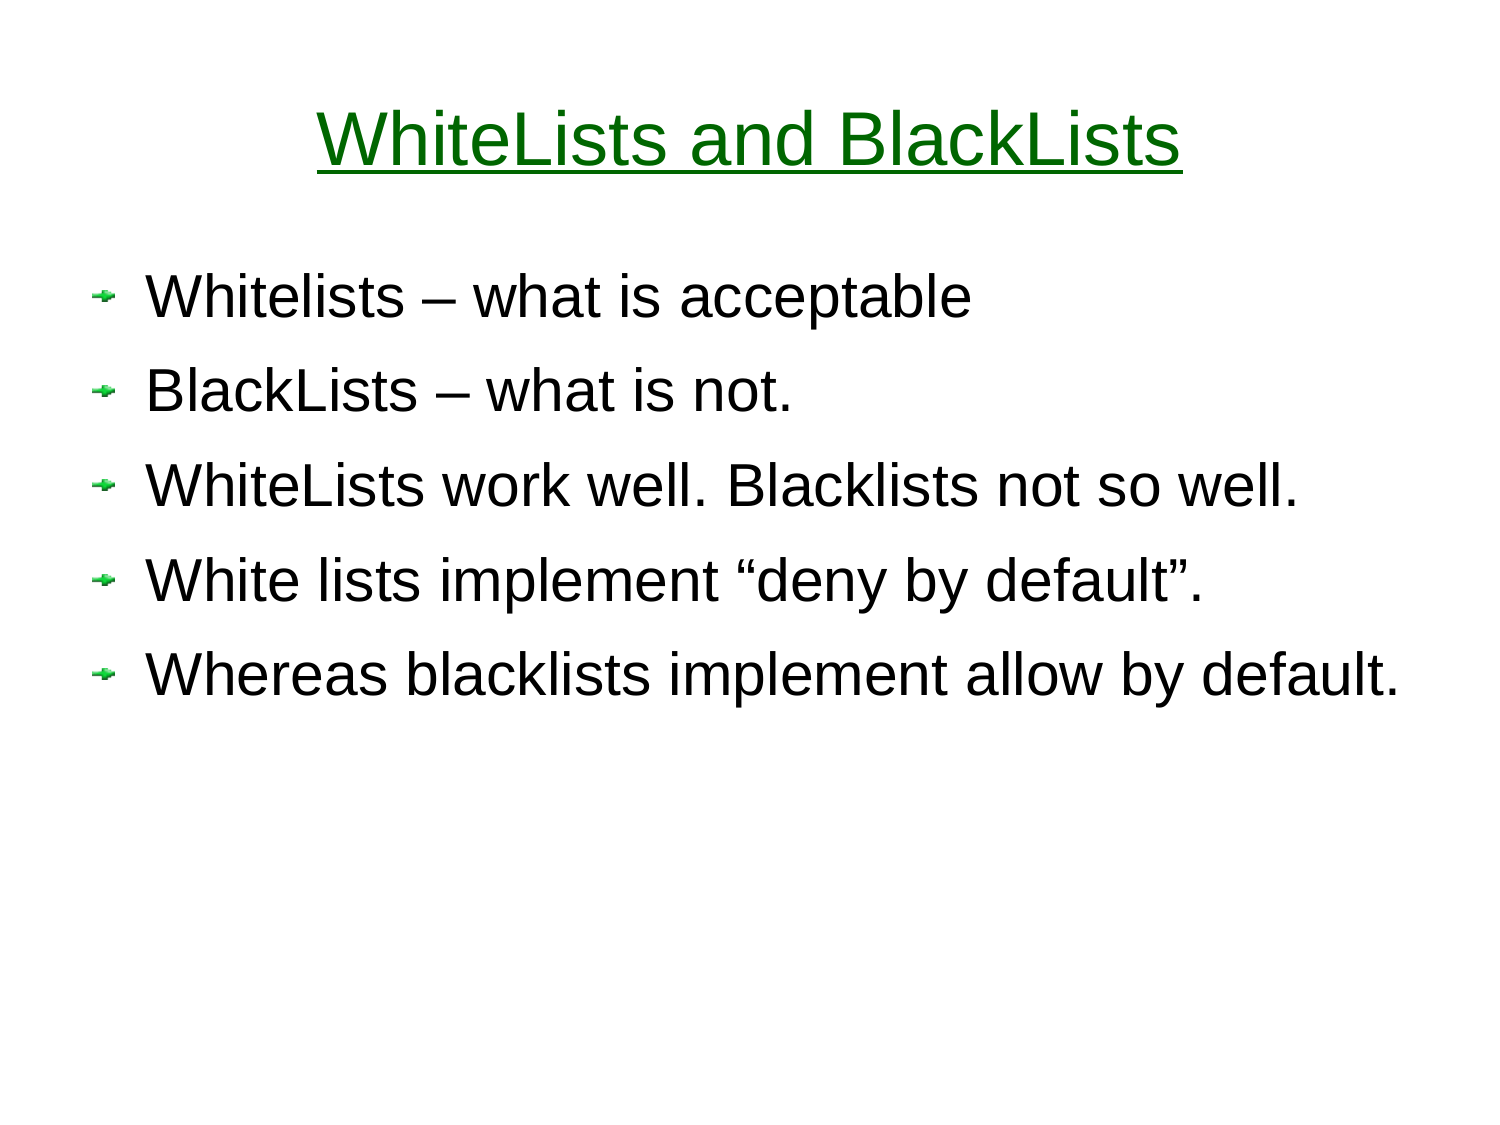

# WhiteLists and BlackLists
Whitelists – what is acceptable
BlackLists – what is not.
WhiteLists work well. Blacklists not so well.
White lists implement “deny by default”.
Whereas blacklists implement allow by default.